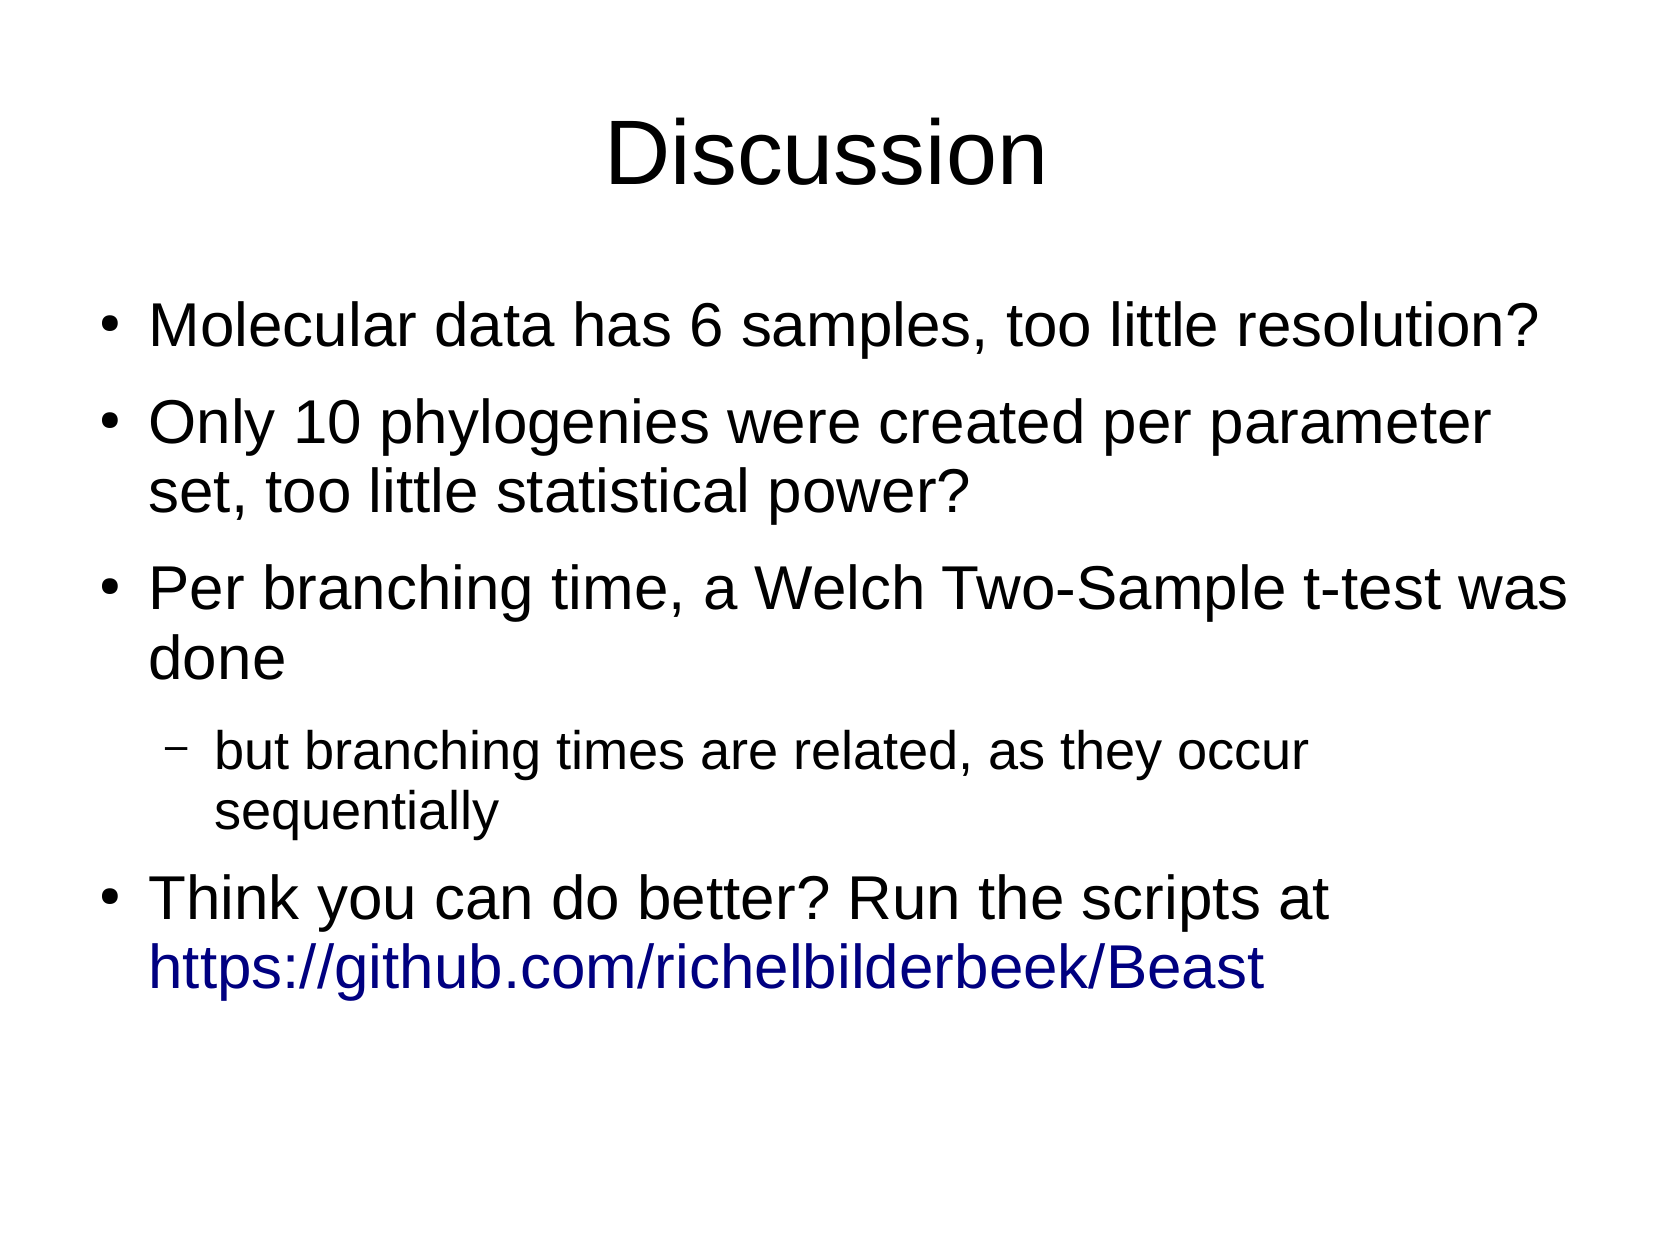

# Discussion
Molecular data has 6 samples, too little resolution?
Only 10 phylogenies were created per parameter set, too little statistical power?
Per branching time, a Welch Two-Sample t-test was done
but branching times are related, as they occur sequentially
Think you can do better? Run the scripts at https://github.com/richelbilderbeek/Beast